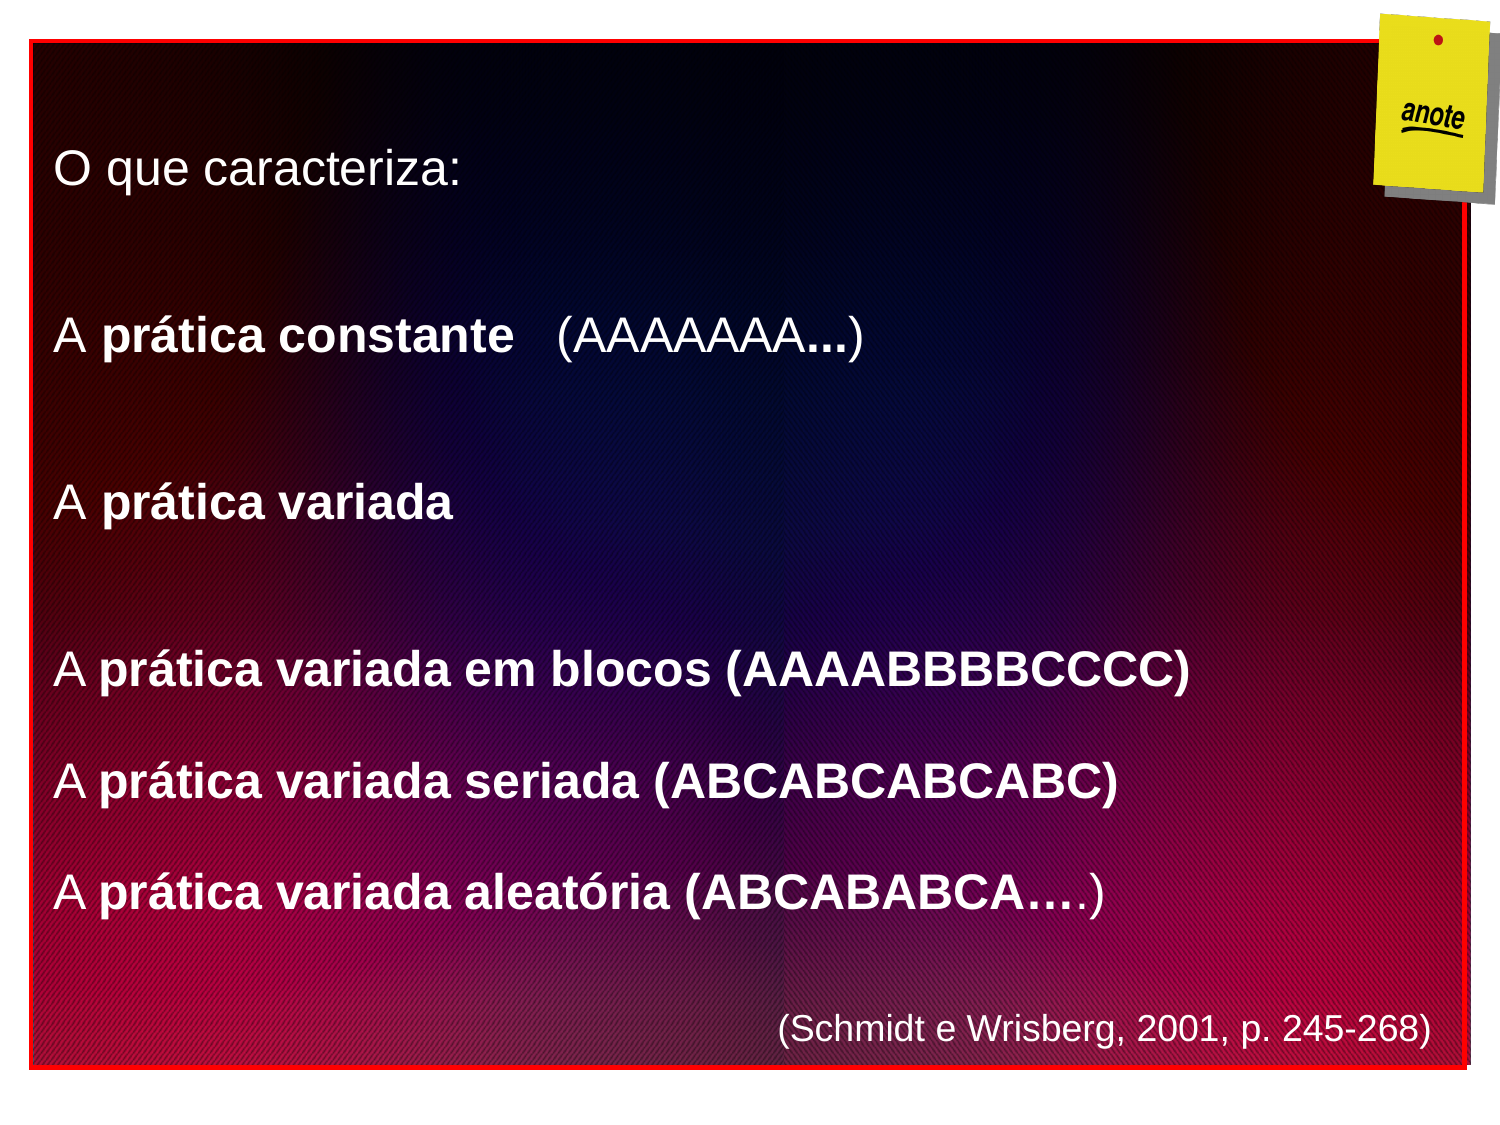

O que caracteriza:
A prática constante (AAAAAAA...)
A prática variada
A prática variada em blocos (AAAABBBBCCCC)
A prática variada seriada (ABCABCABCABC)
A prática variada aleatória (ABCABABCA….)
(Schmidt e Wrisberg, 2001, p. 245-268)